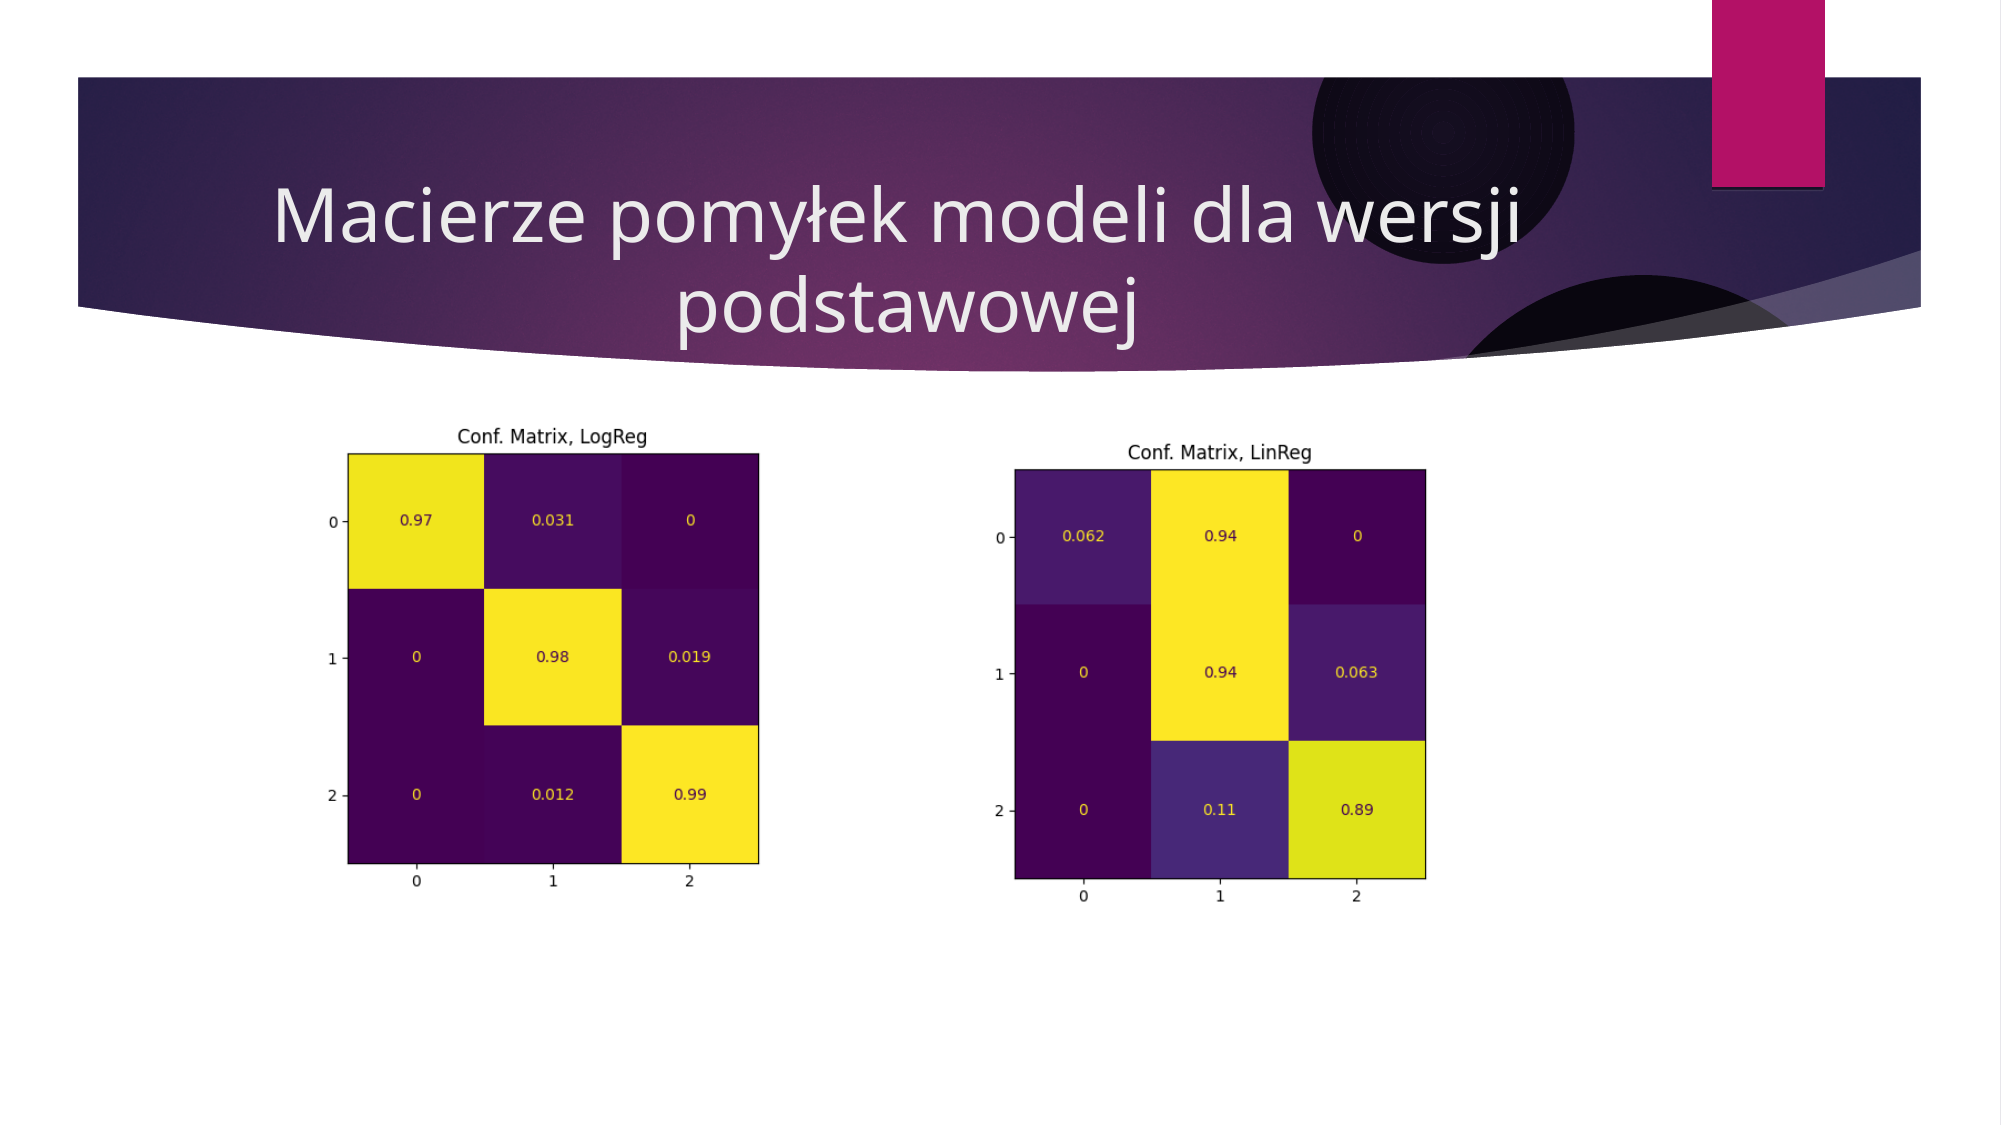

# Macierze pomyłek modeli dla wersji podstawowej